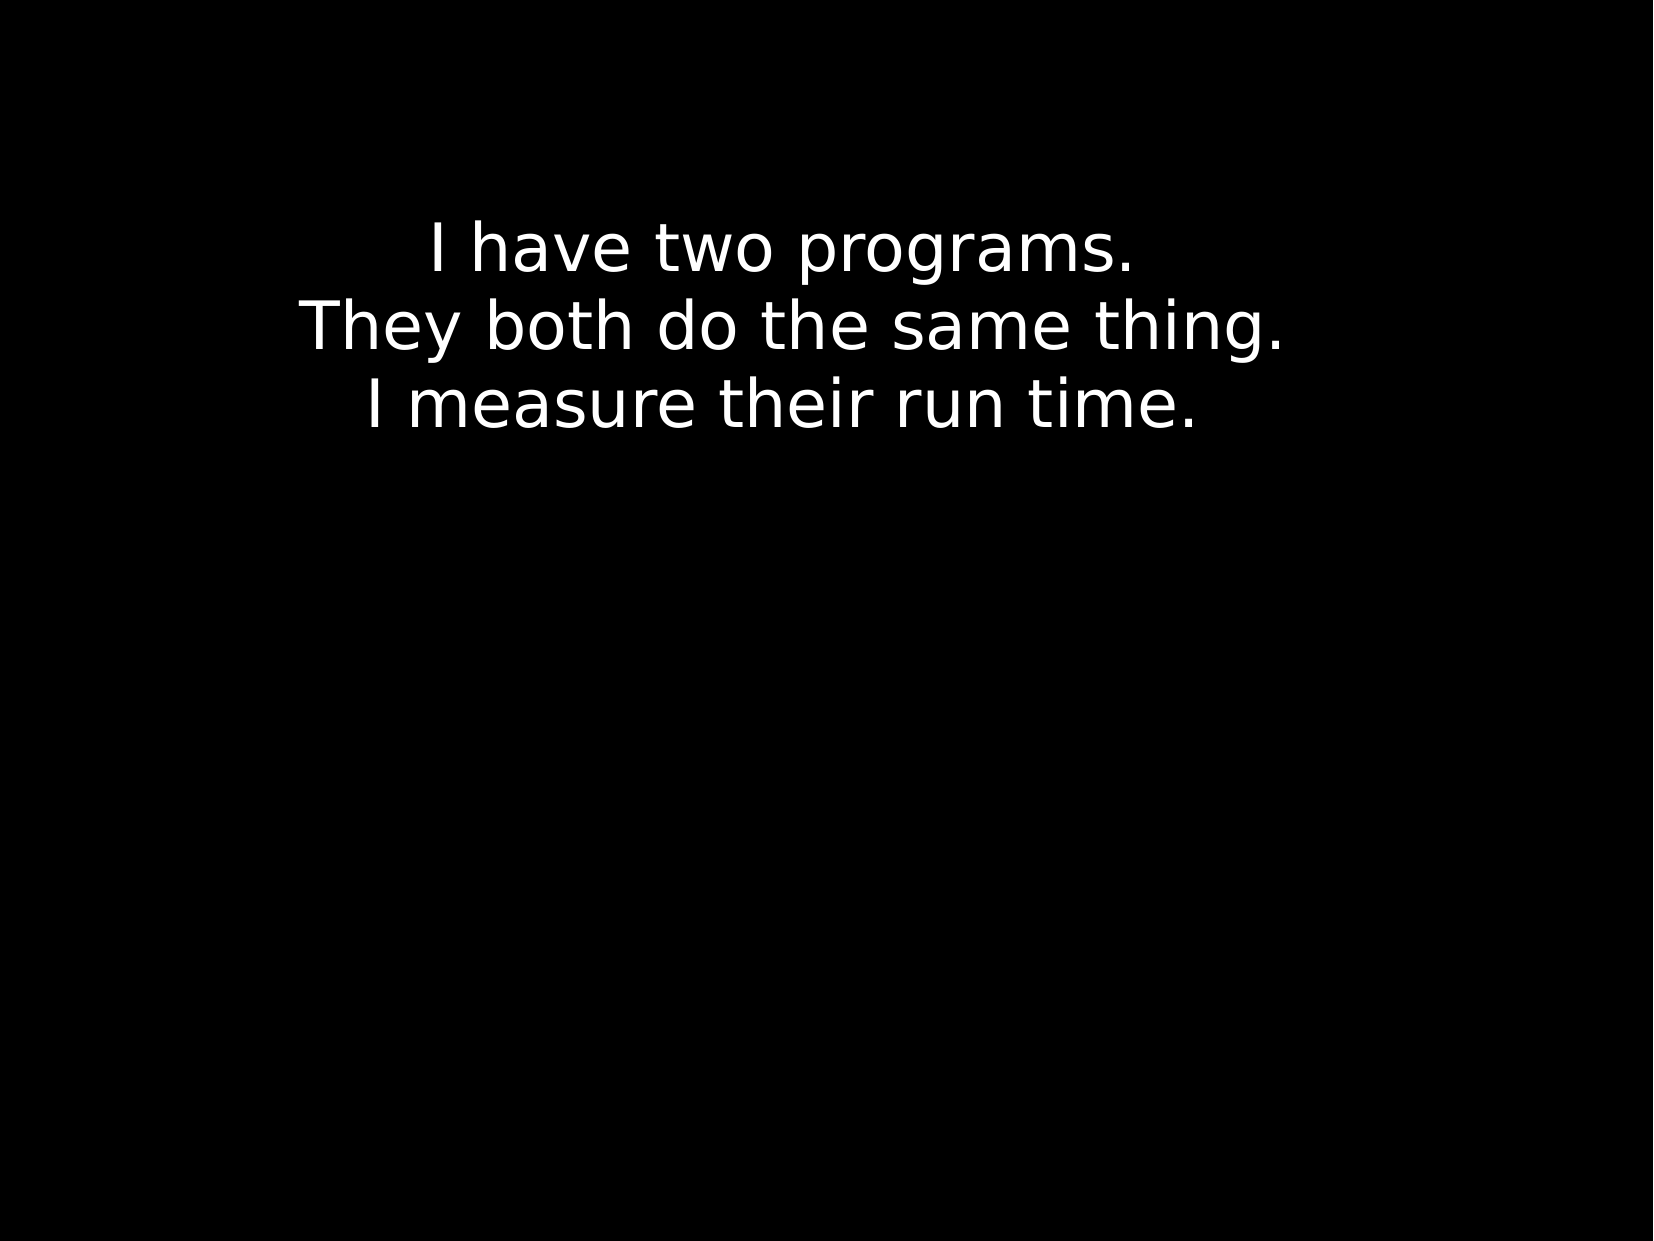

# I have two programs. They both do the same thing. I measure their run time.